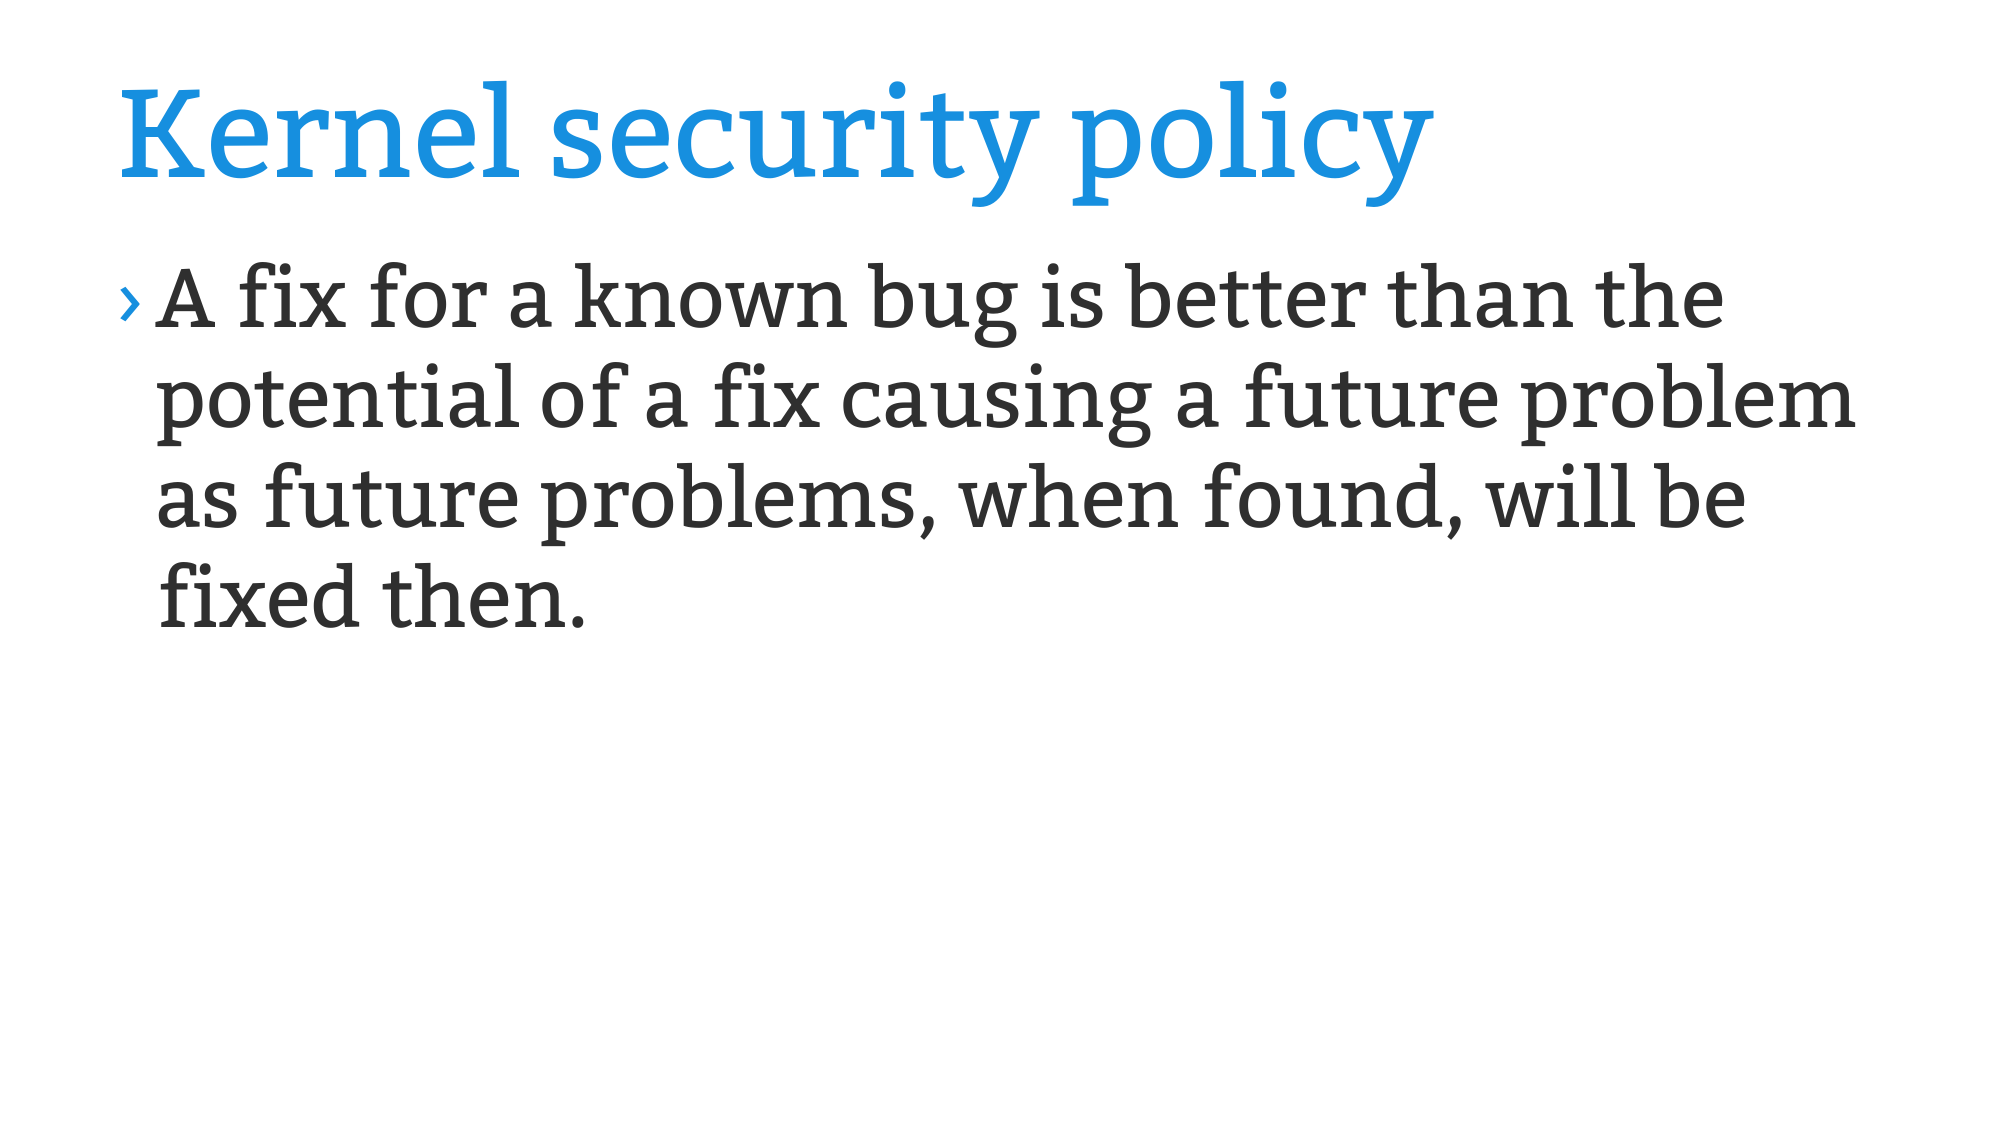

# Kernel security policy
A fix for a known bug is better than the potential of a fix causing a future problem as future problems, when found, will be fixed then.